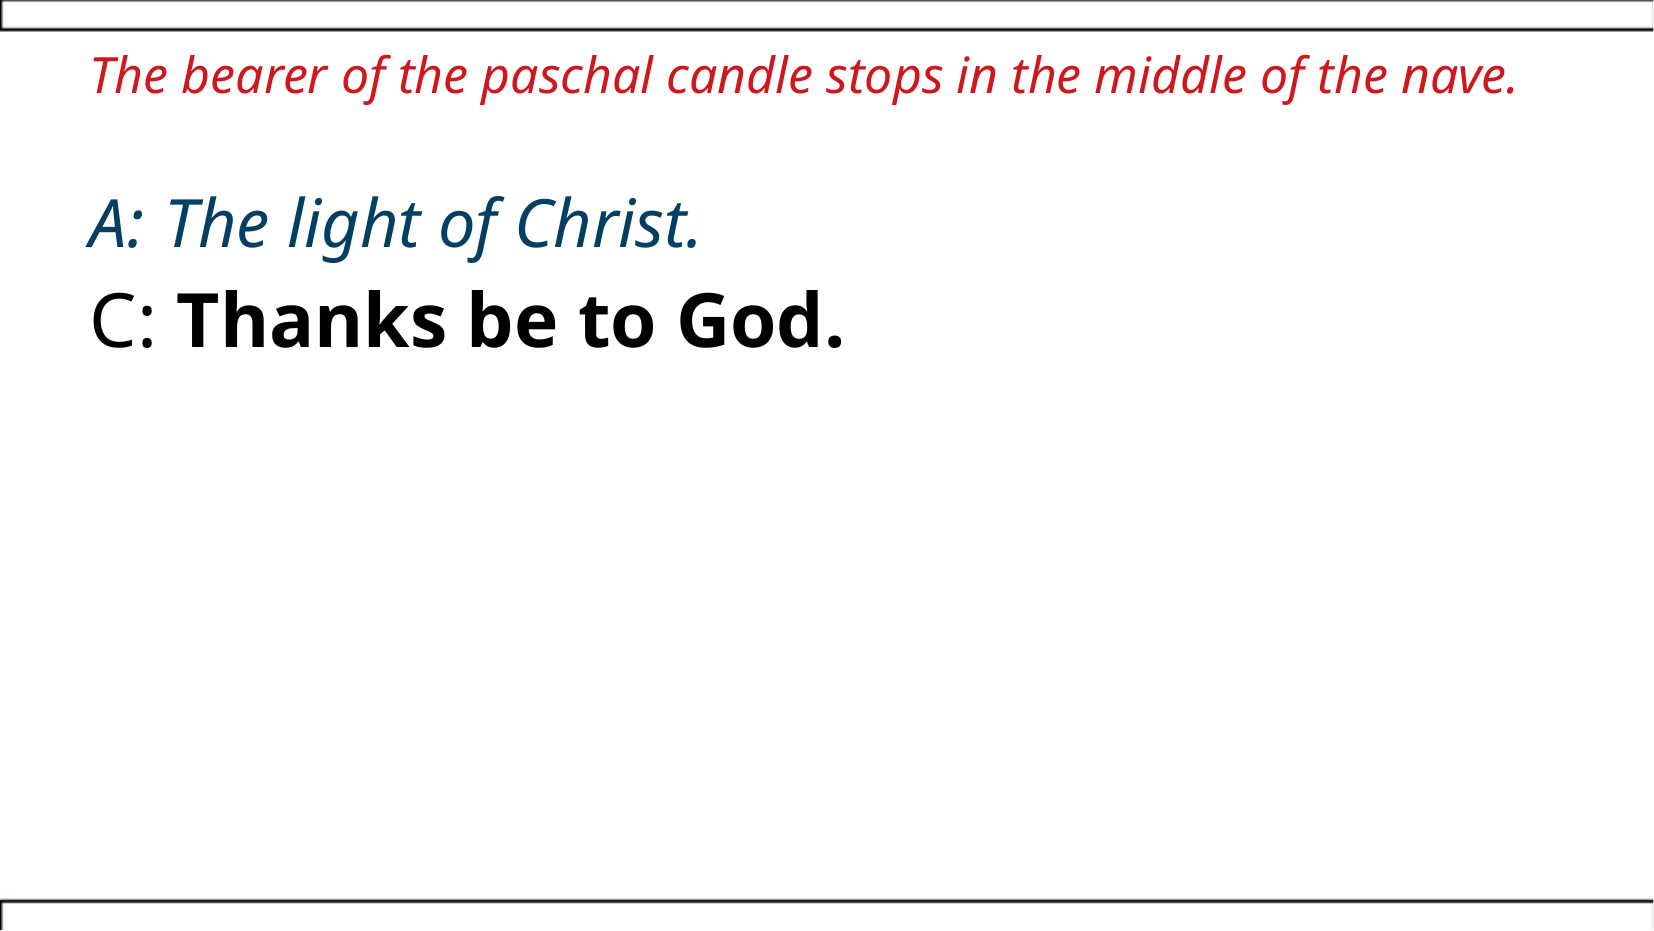

The bearer of the paschal candle stops in the middle of the nave.
A:	The light of Christ.
C: Thanks be to God.